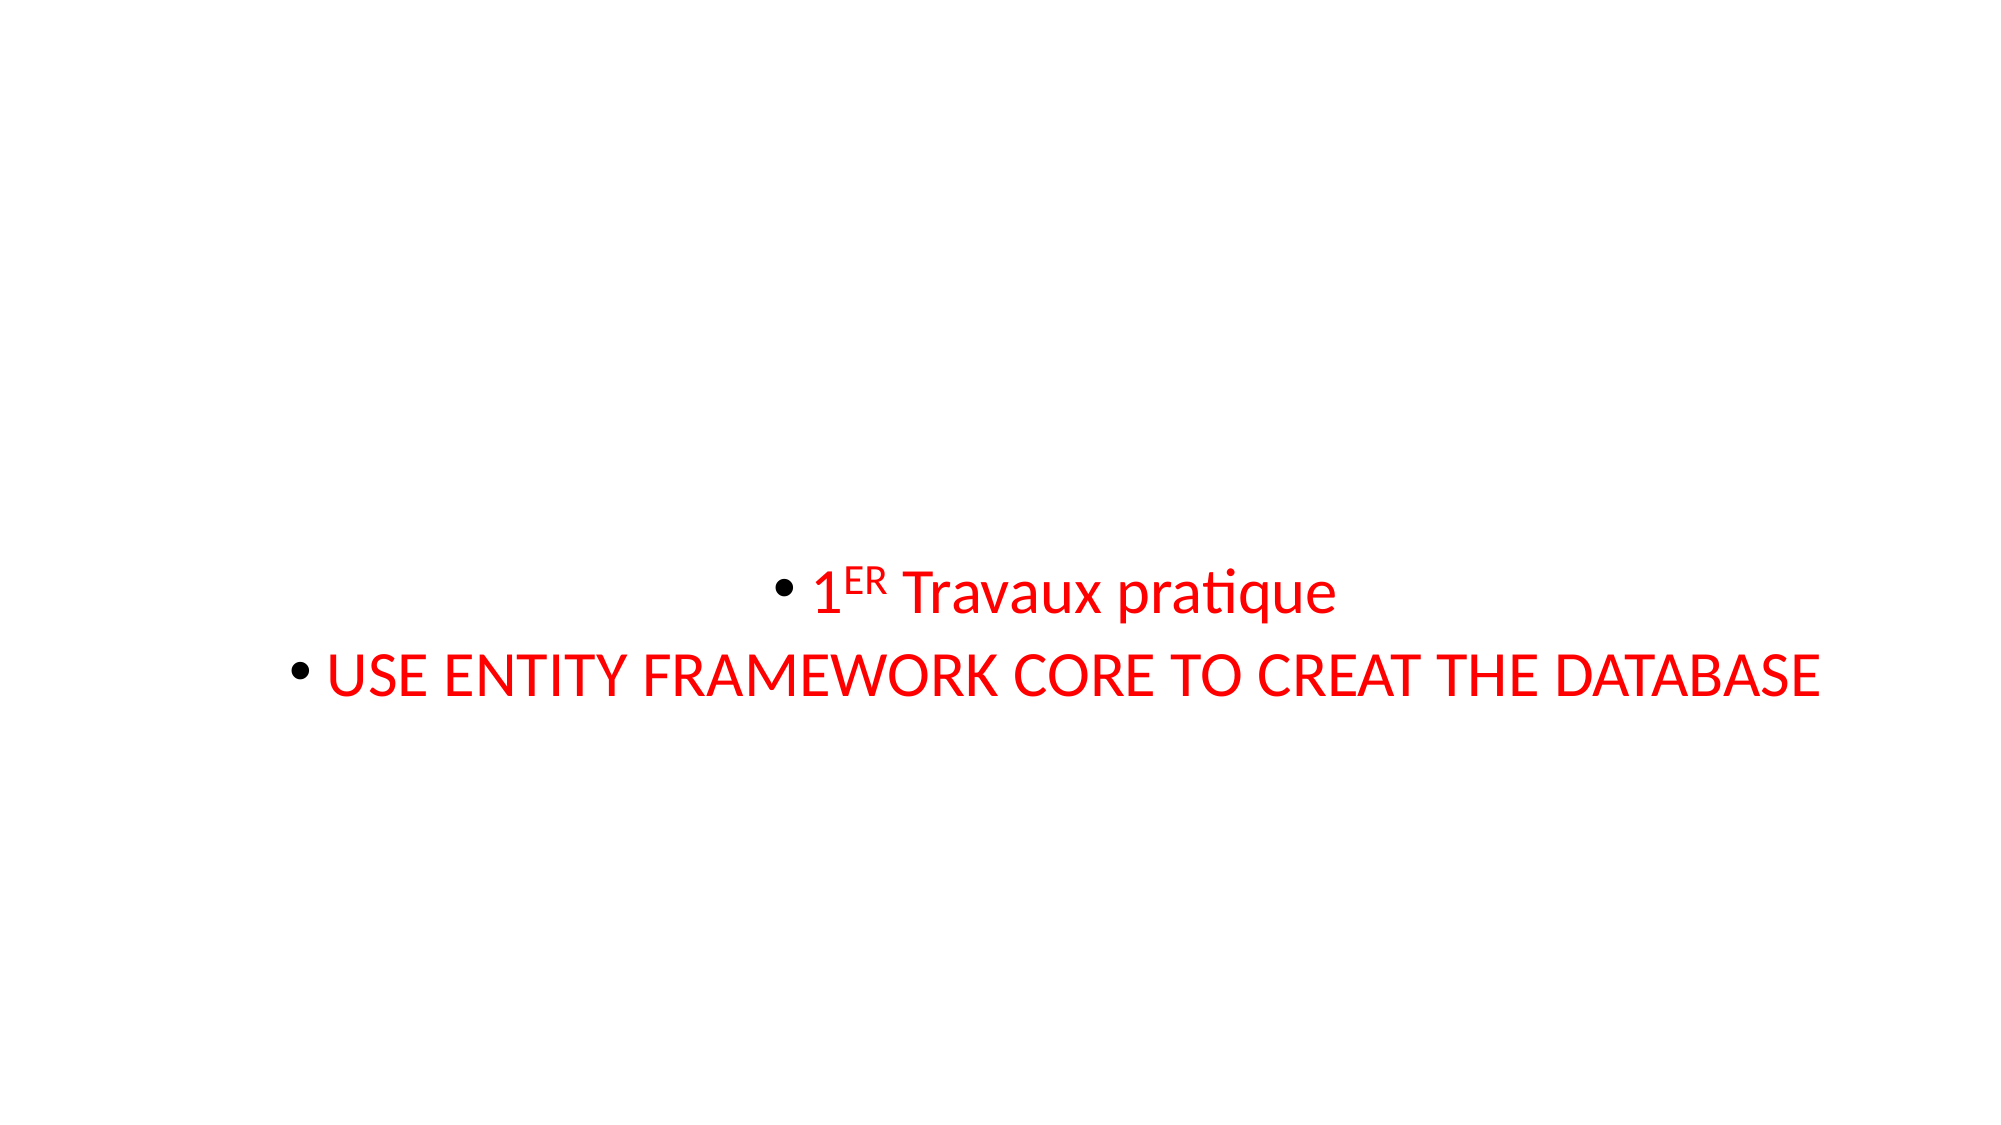

# 1ER Travaux pratique
USE ENTITY FRAMEWORK CORE TO CREAT THE DATABASE